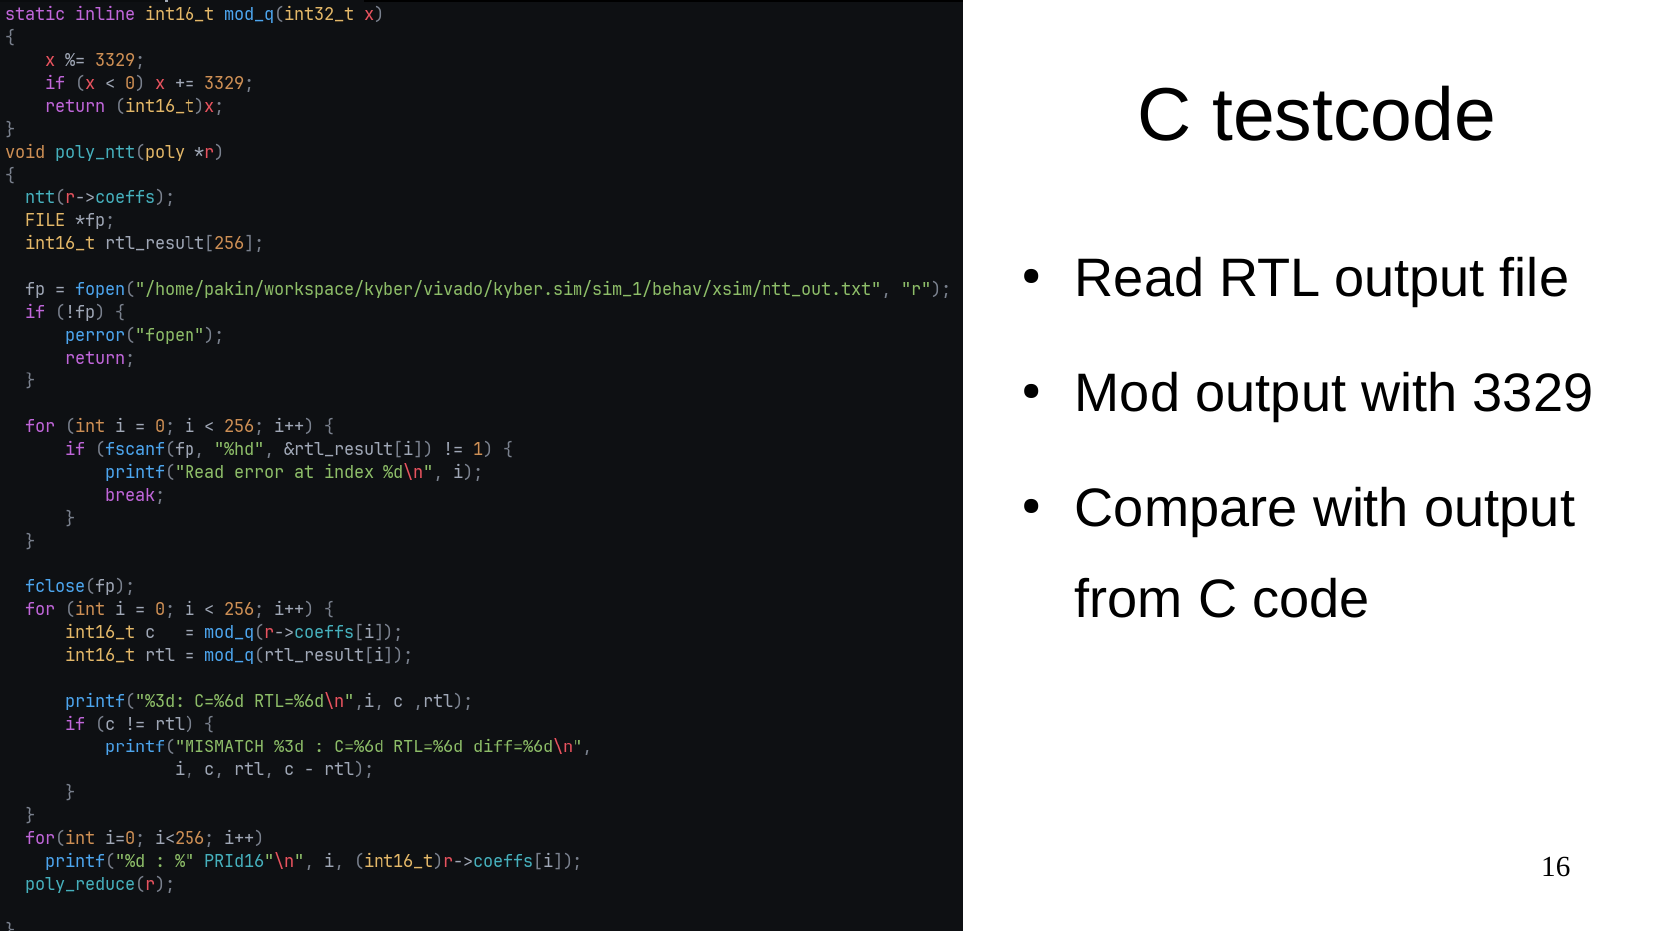

# C testcode
Read RTL output file
Mod output with 3329
Compare with output from C code
16